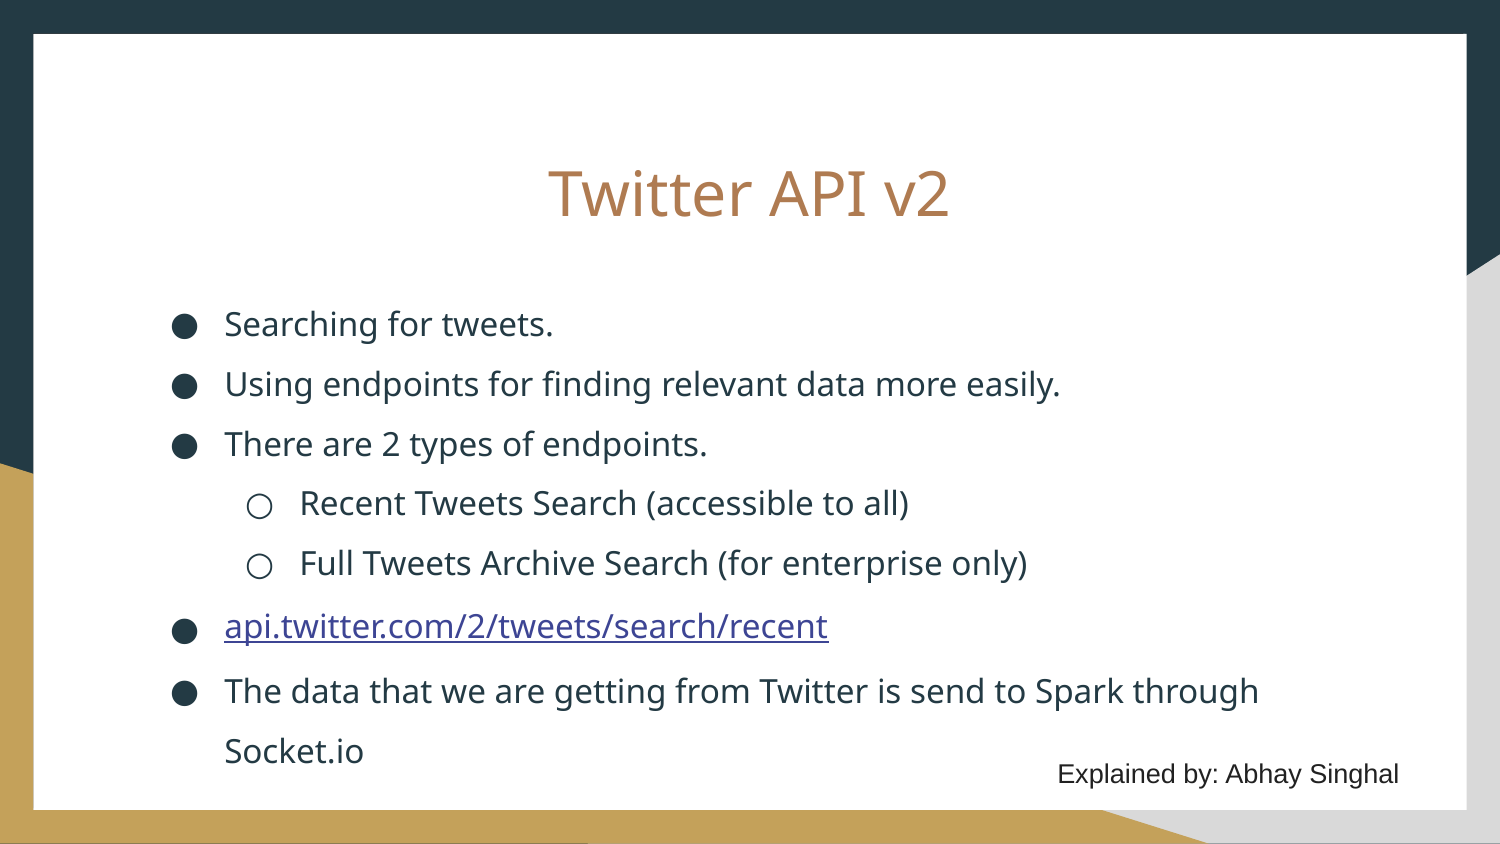

# Twitter API v2
Searching for tweets.
Using endpoints for finding relevant data more easily.
There are 2 types of endpoints.
Recent Tweets Search (accessible to all)
Full Tweets Archive Search (for enterprise only)
api.twitter.com/2/tweets/search/recent
The data that we are getting from Twitter is send to Spark through Socket.io
Explained by: Abhay Singhal